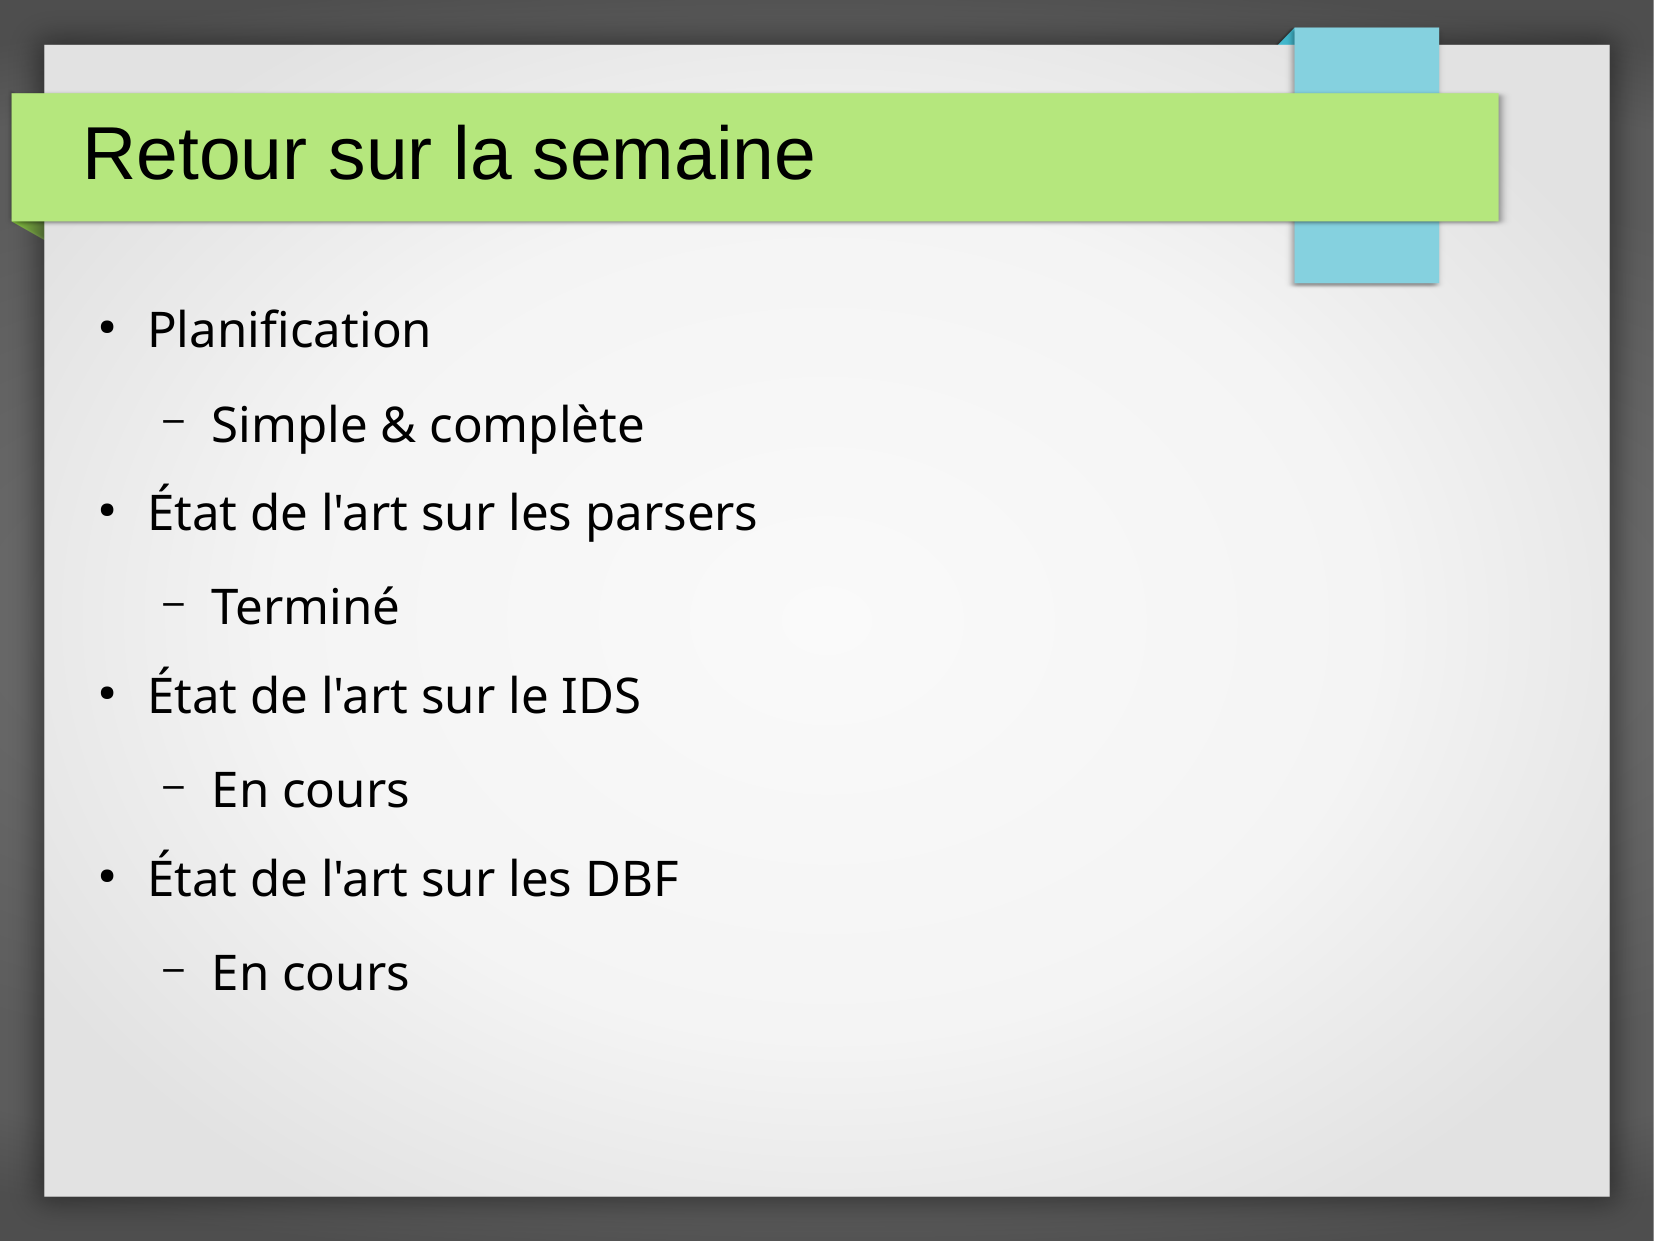

# Retour sur la semaine
Planification
Simple & complète
État de l'art sur les parsers
Terminé
État de l'art sur le IDS
En cours
État de l'art sur les DBF
En cours